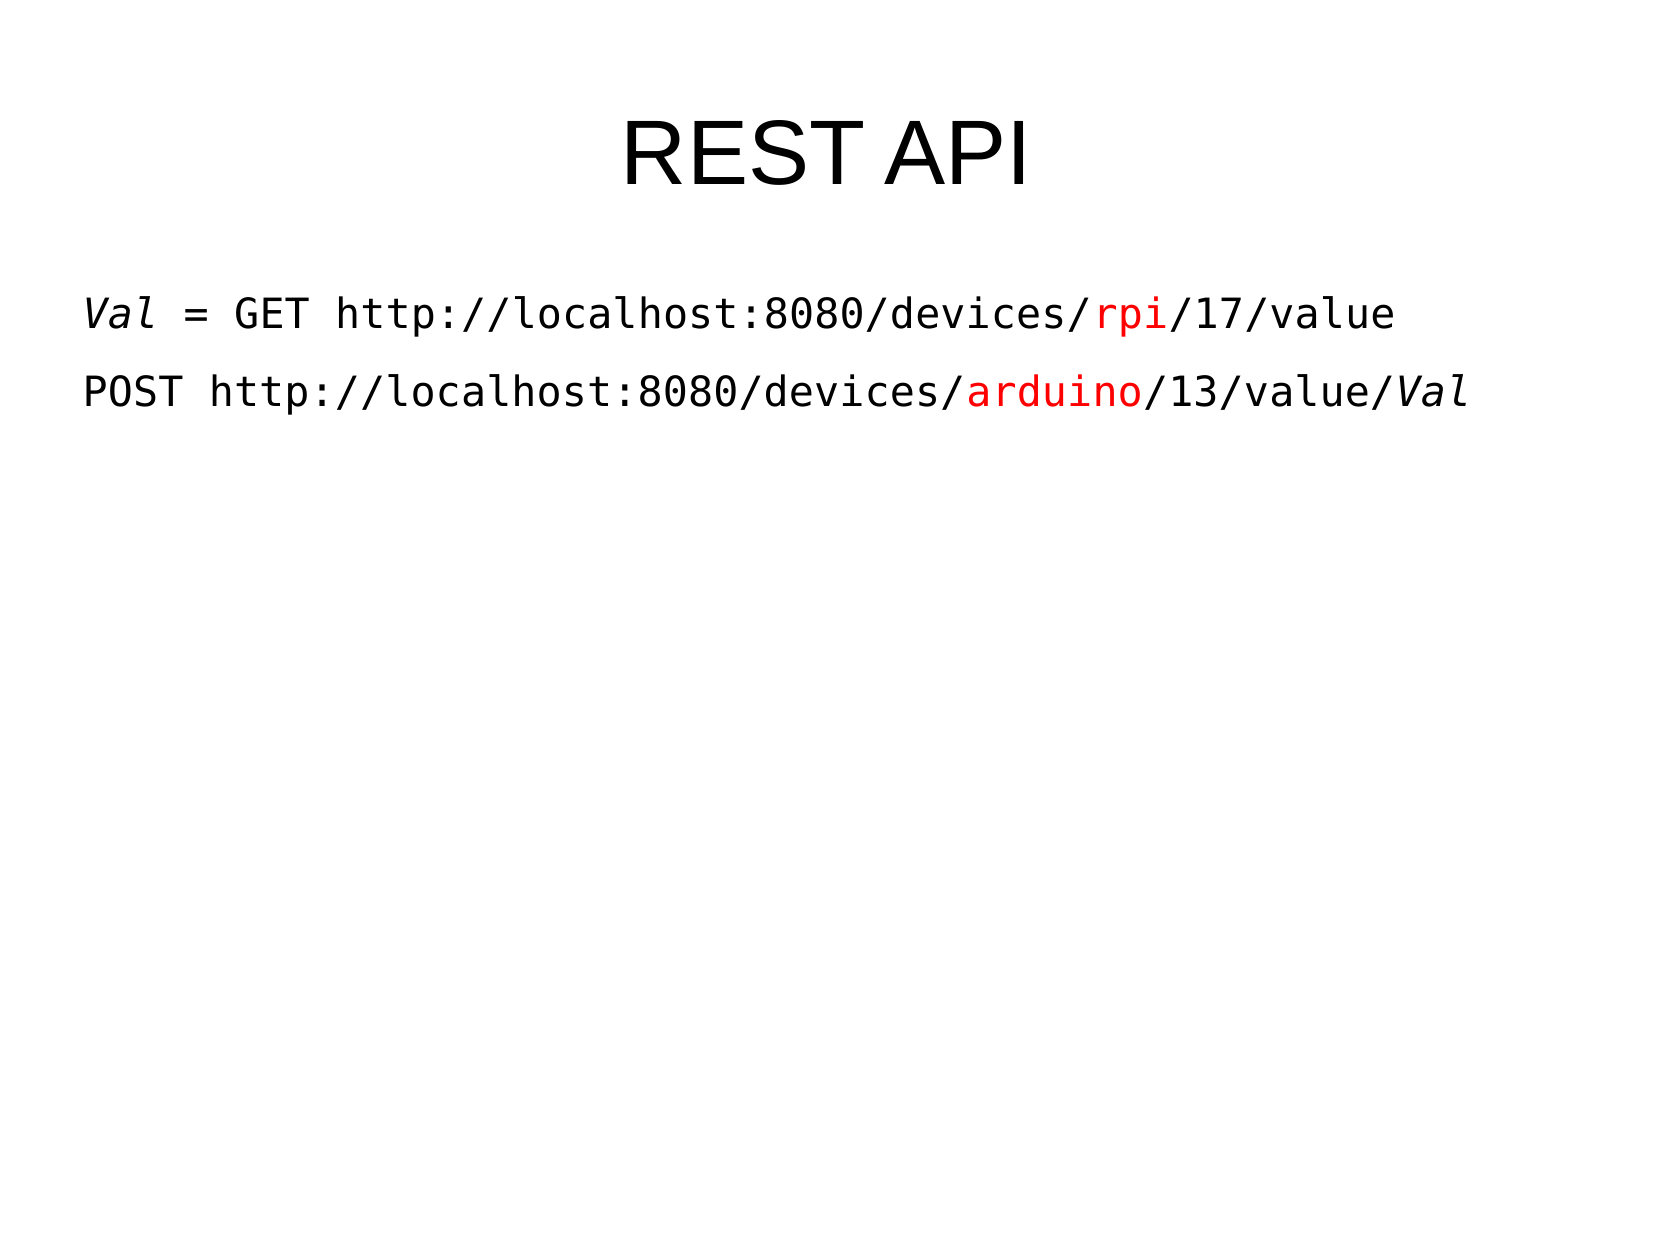

# REST API
Val = GET http://localhost:8080/devices/rpi/17/value
POST http://localhost:8080/devices/arduino/13/value/Val